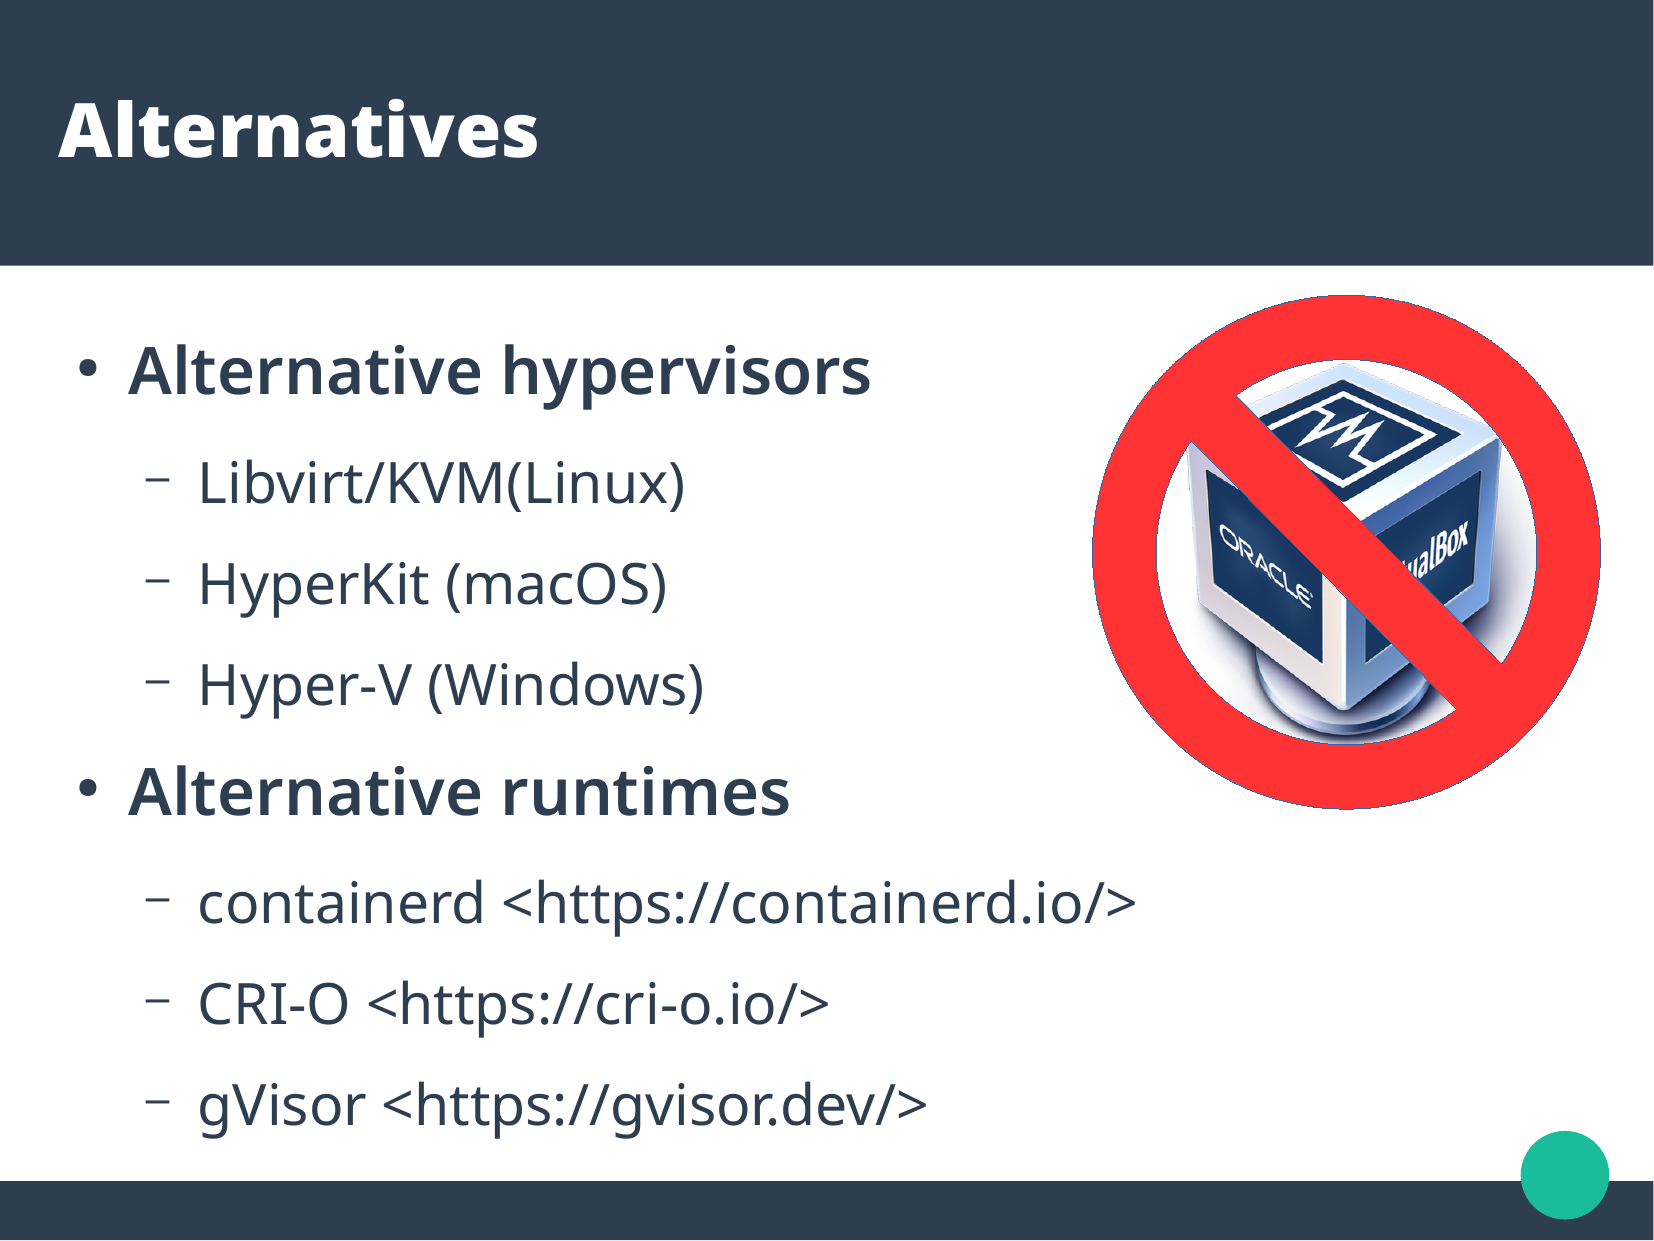

# Alternatives
Alternative hypervisors
Libvirt/KVM(Linux)
HyperKit (macOS)
Hyper-V (Windows)
Alternative runtimes
containerd <https://containerd.io/>
CRI-O <https://cri-o.io/>
gVisor <https://gvisor.dev/>